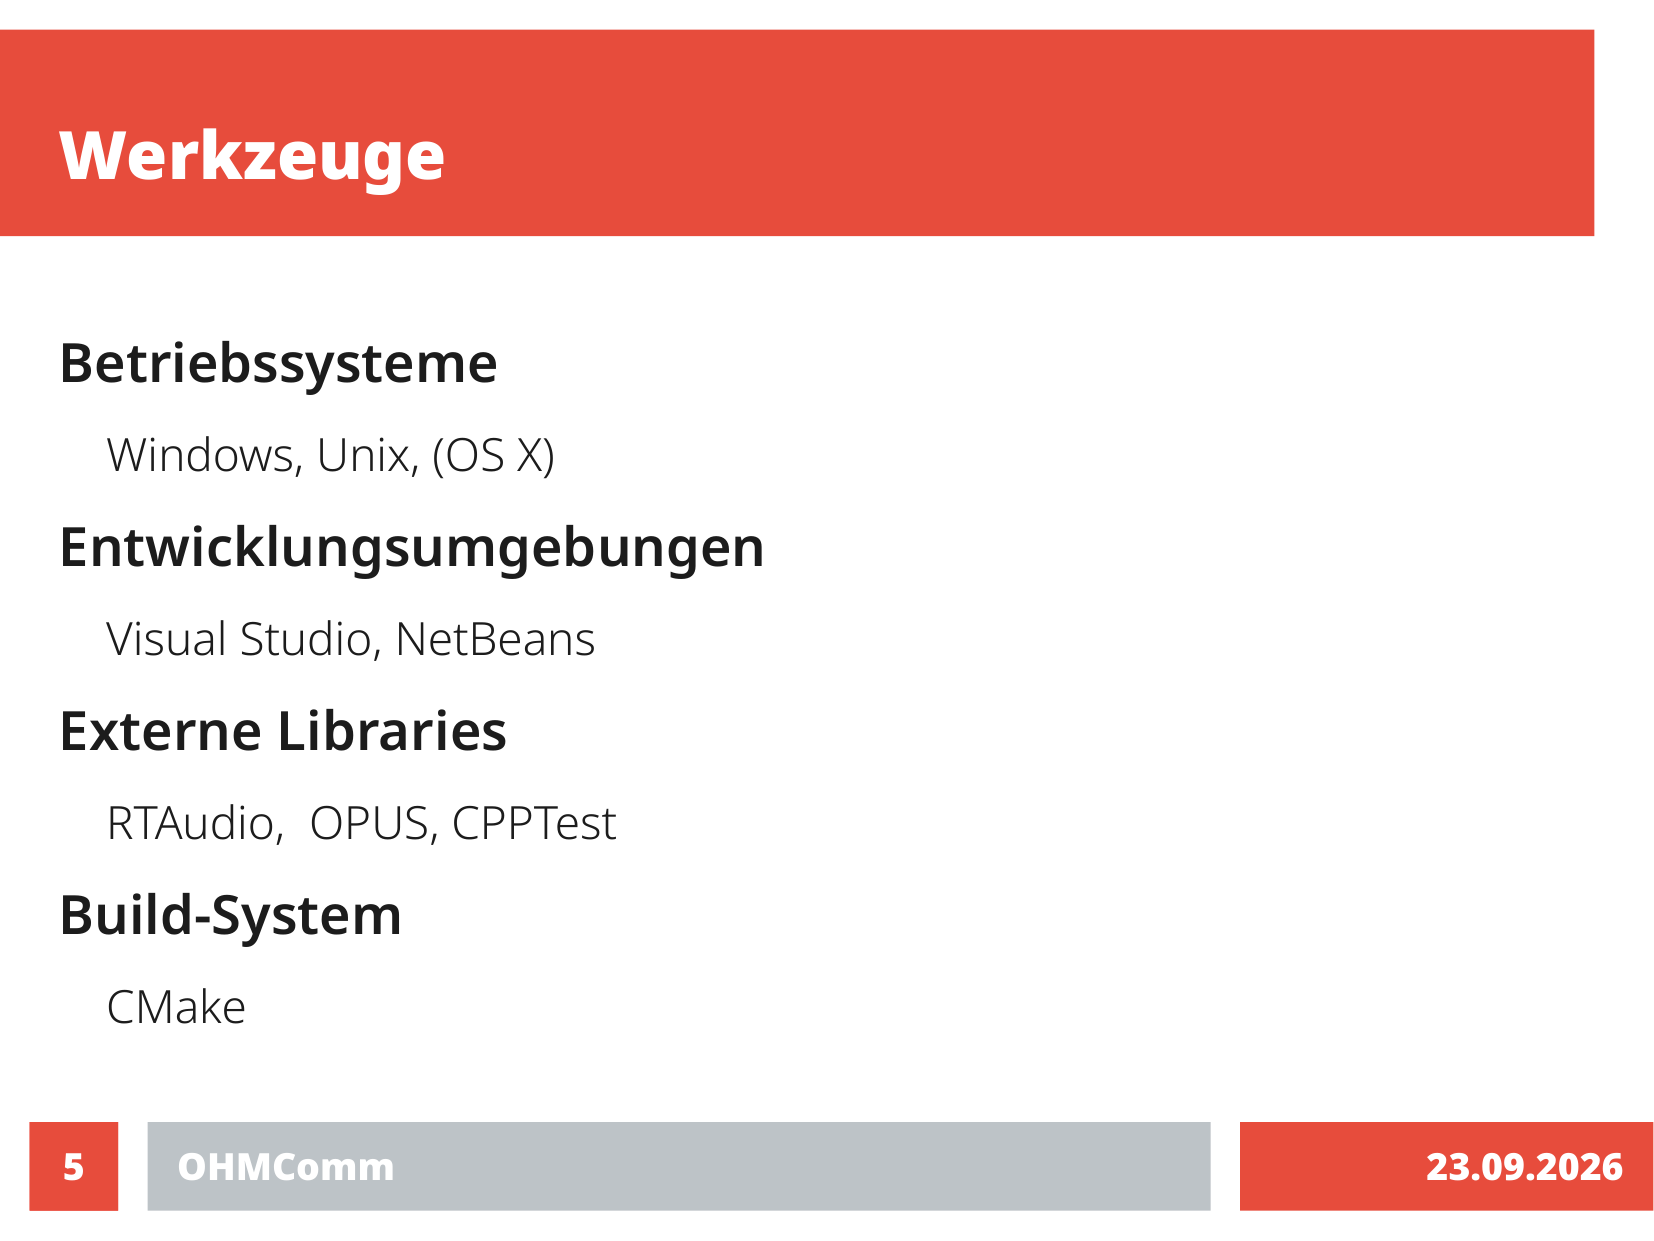

# Werkzeuge
Betriebssysteme
Windows, Unix, (OS X)
Entwicklungsumgebungen
Visual Studio, NetBeans
Externe Libraries
RTAudio, OPUS, CPPTest
Build-System
CMake
5
OHMComm